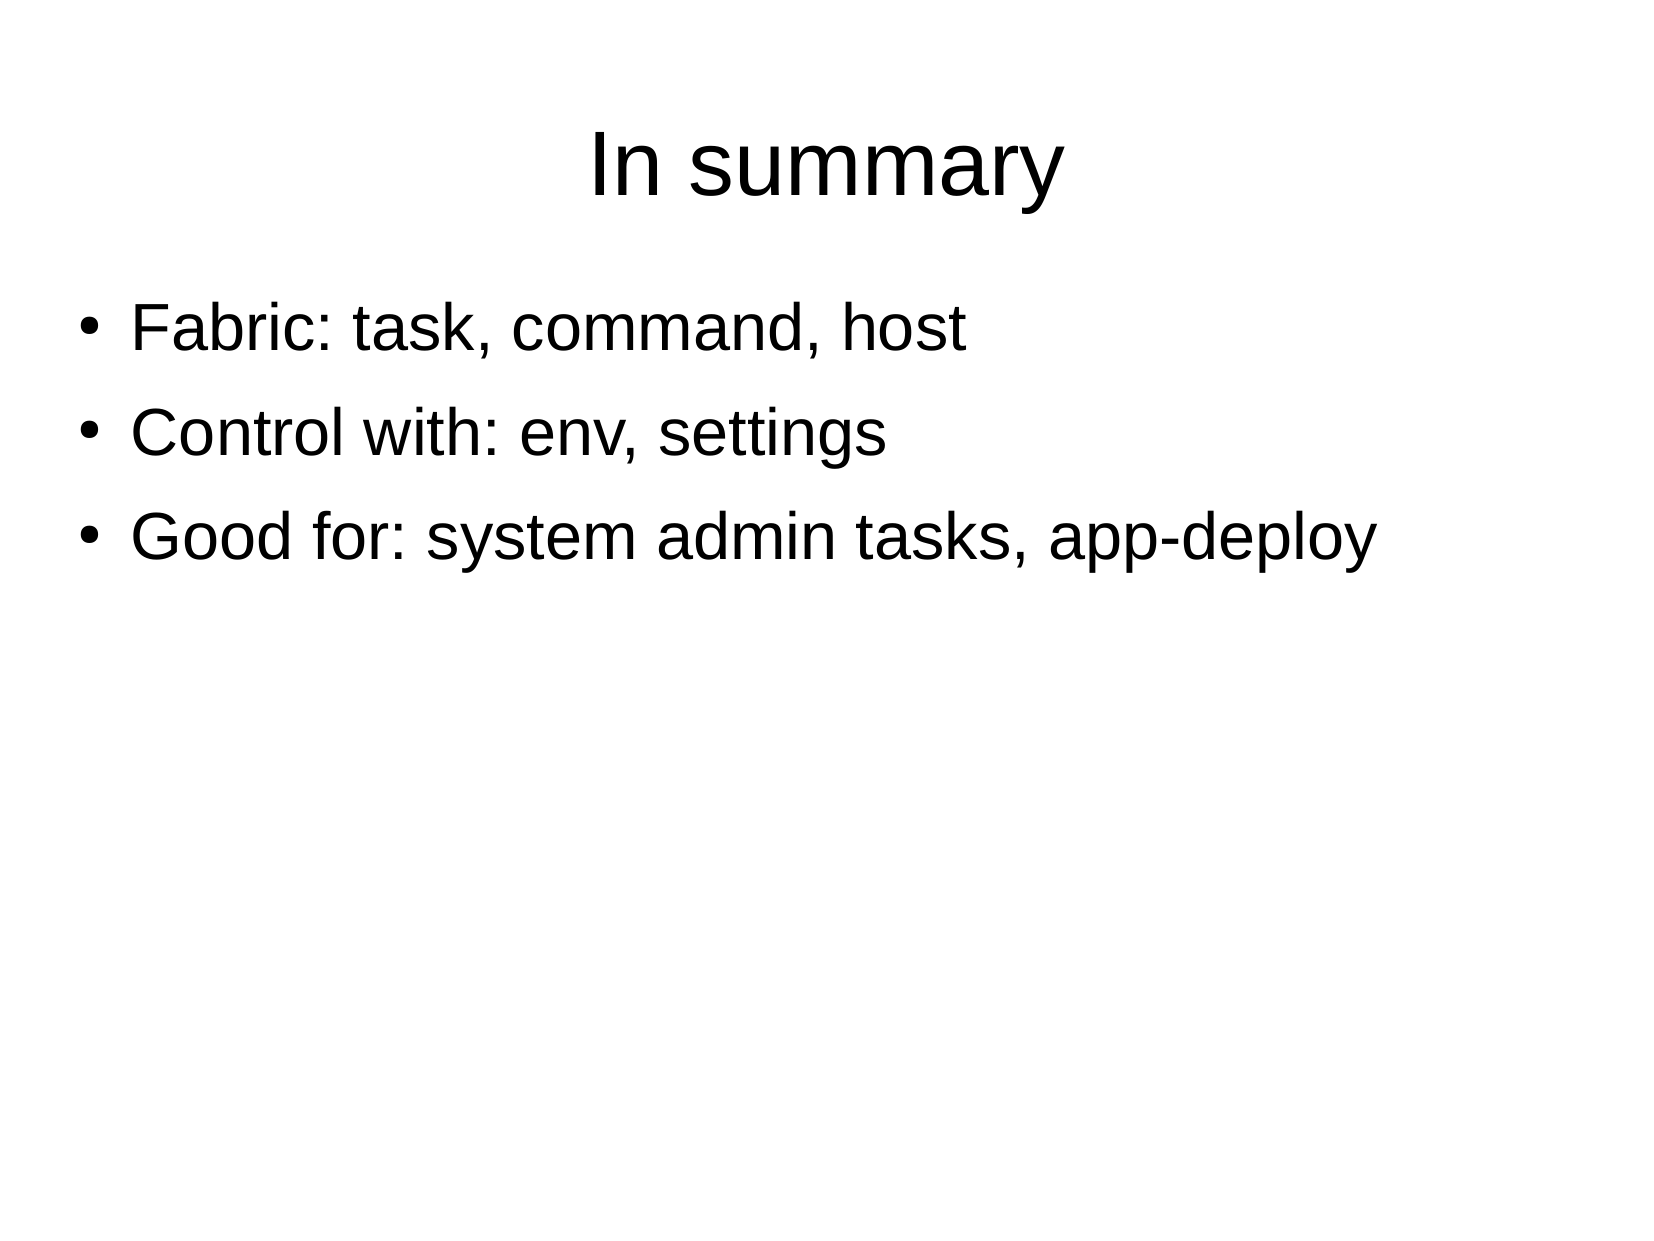

# In summary
Fabric: task, command, host
Control with: env, settings
Good for: system admin tasks, app-deploy